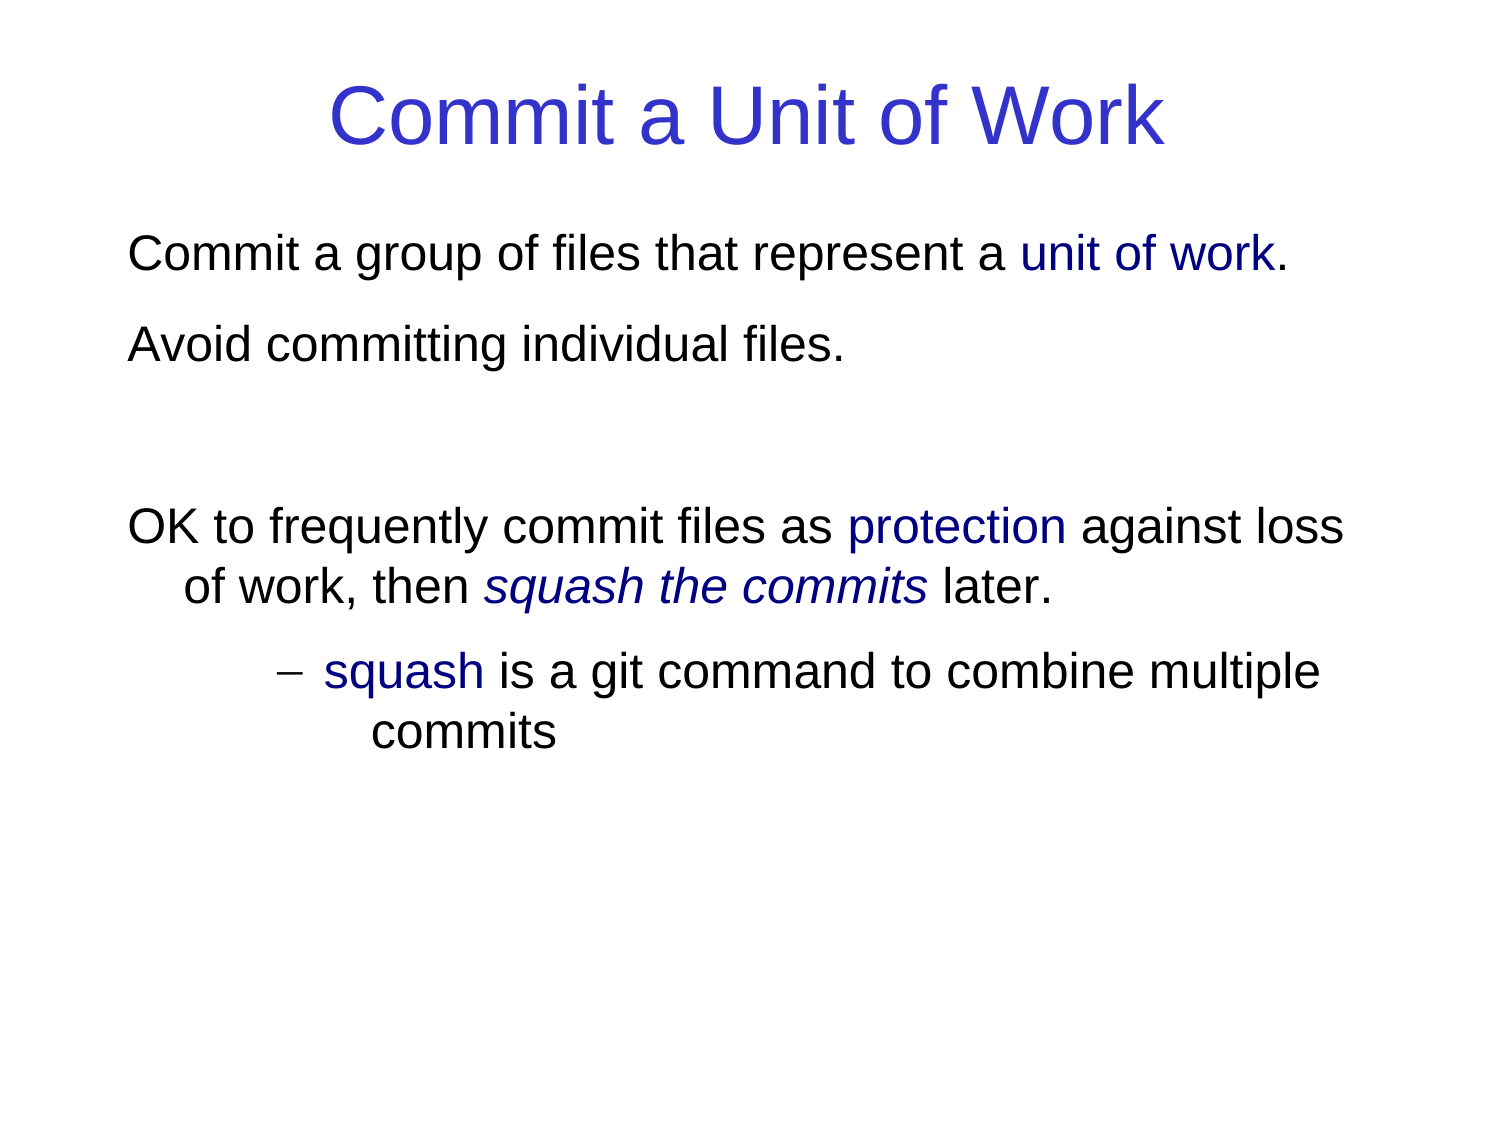

# Commit a Unit of Work
Commit a group of files that represent a unit of work.
Avoid committing individual files.
OK to frequently commit files as protection against loss of work, then squash the commits later.
squash is a git command to combine multiple commits